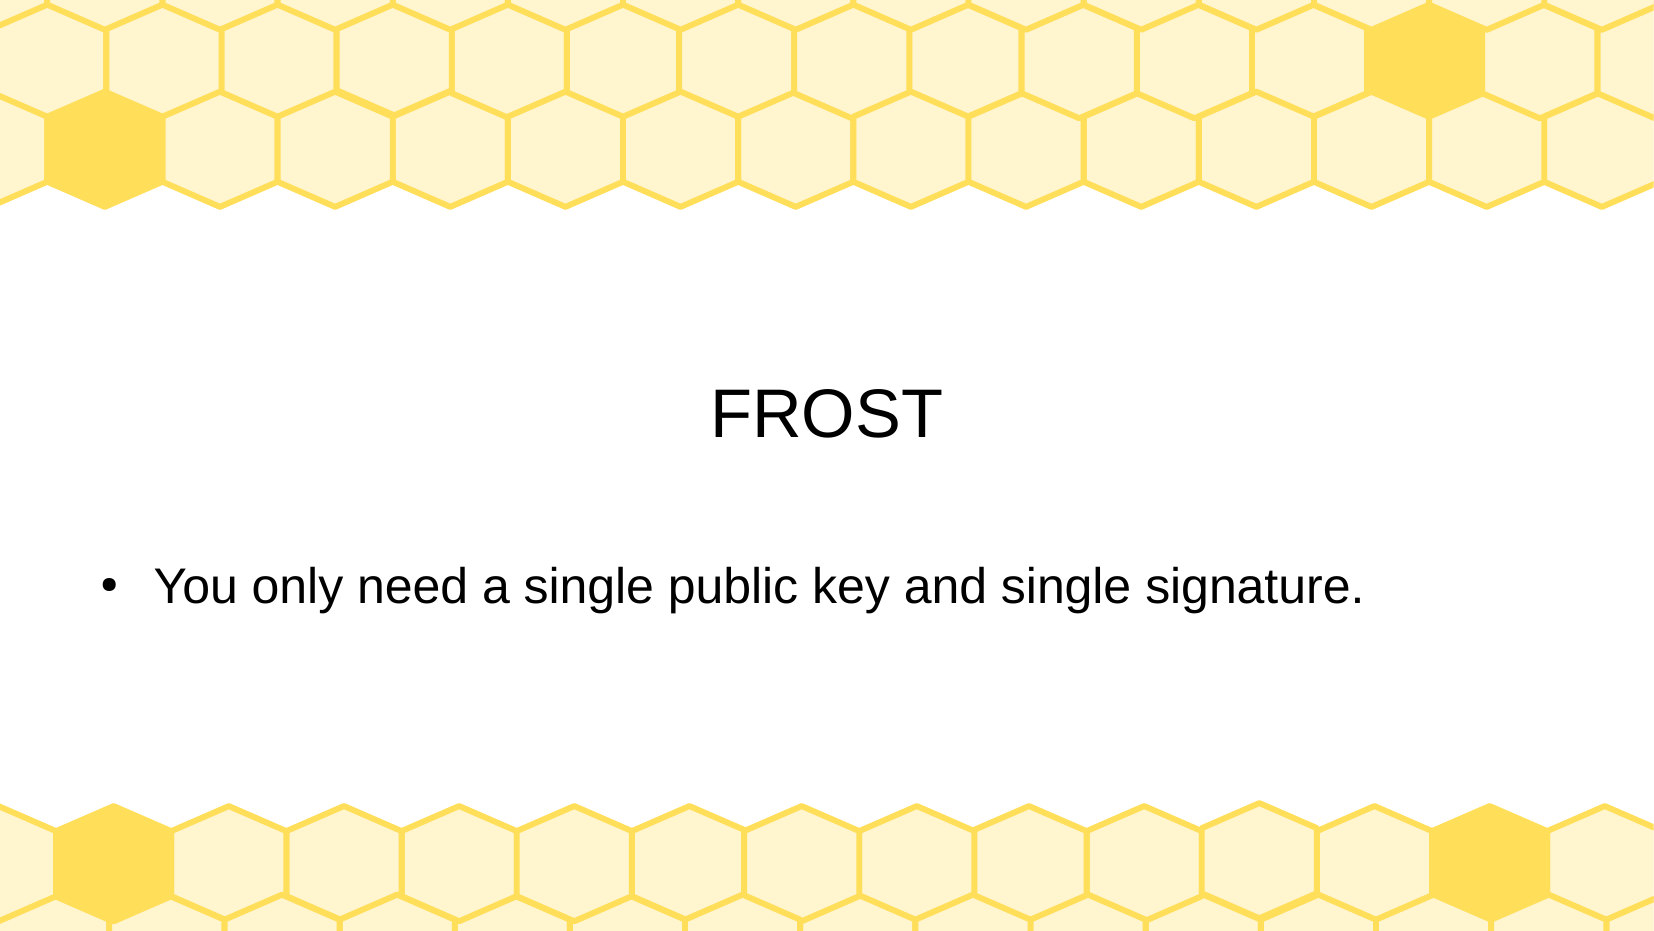

# FROST
You only need a single public key and single signature.